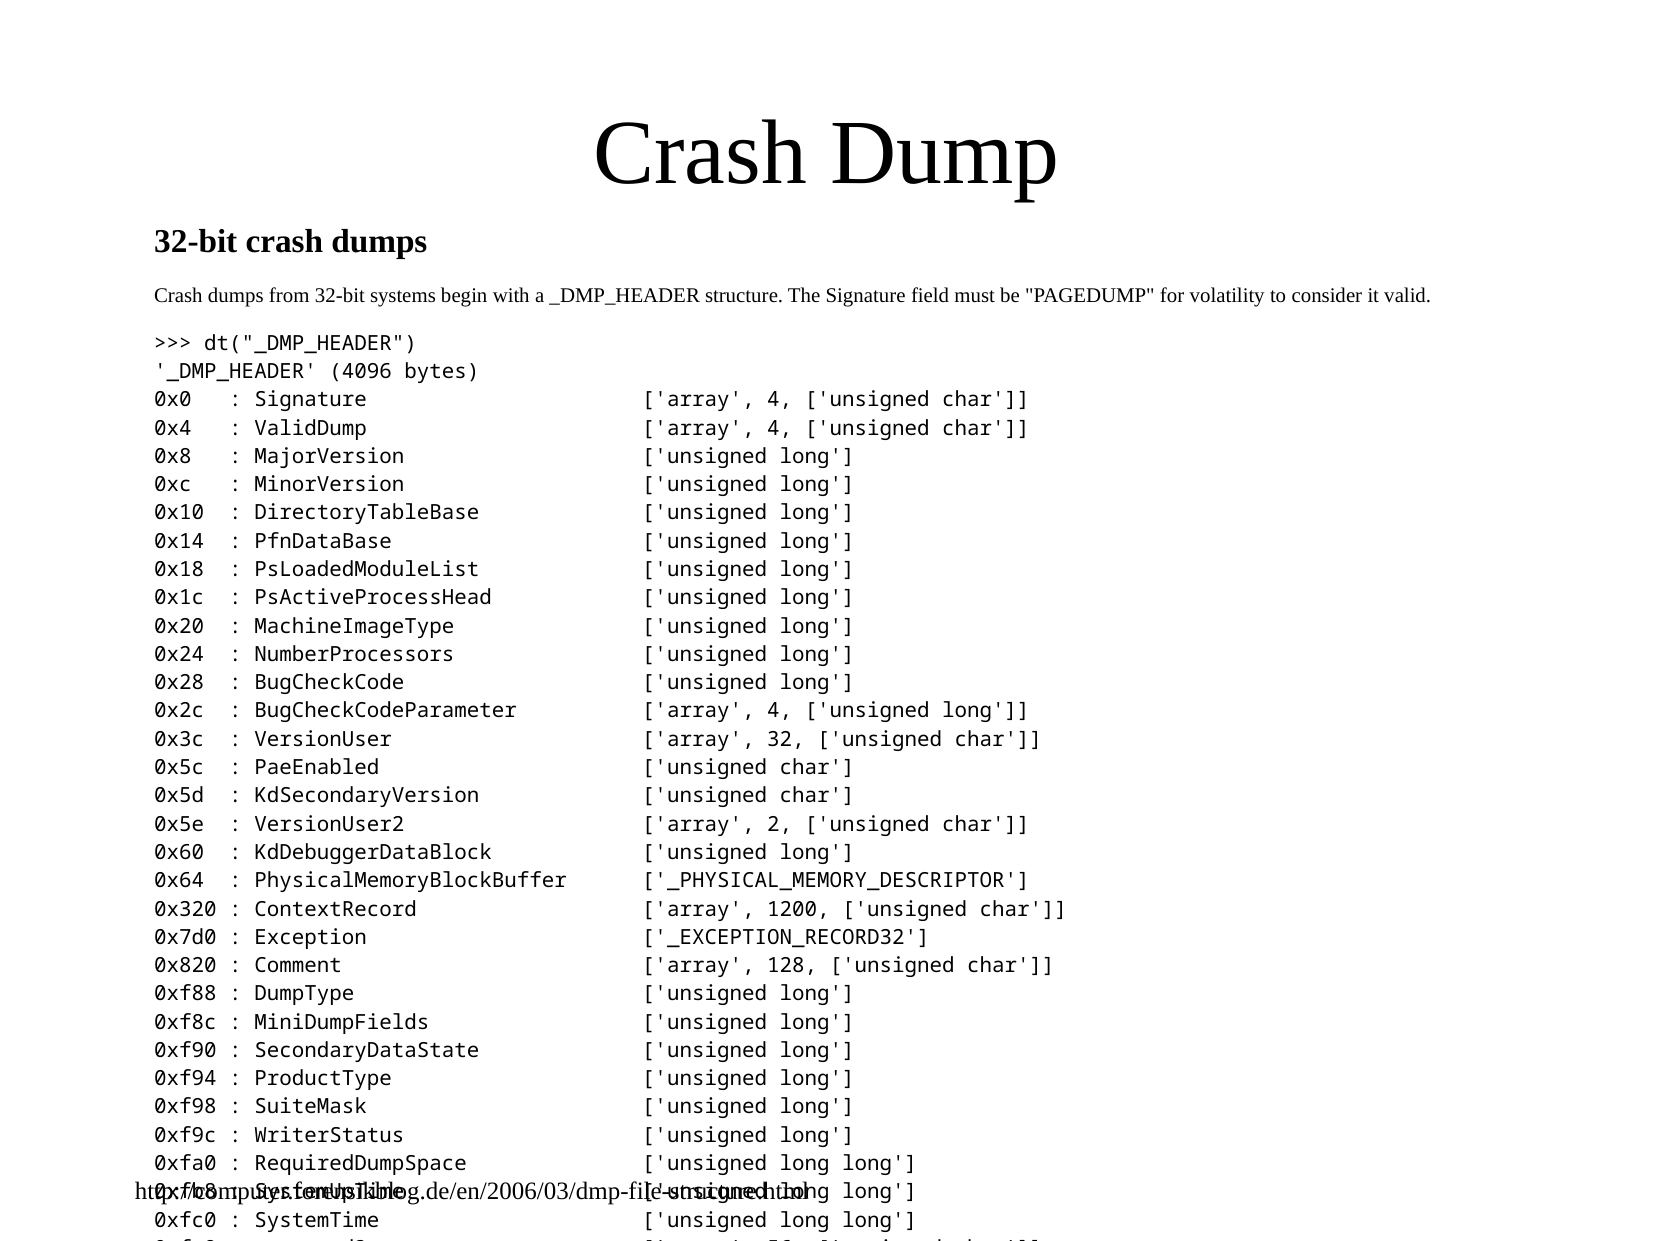

# Crash Dump
32-bit crash dumps
Crash dumps from 32-bit systems begin with a _DMP_HEADER structure. The Signature field must be "PAGEDUMP" for volatility to consider it valid.
>>> dt("_DMP_HEADER")
'_DMP_HEADER' (4096 bytes)
0x0   : Signature                      ['array', 4, ['unsigned char']]
0x4   : ValidDump                      ['array', 4, ['unsigned char']]
0x8   : MajorVersion                   ['unsigned long']
0xc   : MinorVersion                   ['unsigned long']
0x10  : DirectoryTableBase             ['unsigned long']
0x14  : PfnDataBase                    ['unsigned long']
0x18  : PsLoadedModuleList             ['unsigned long']
0x1c  : PsActiveProcessHead            ['unsigned long']
0x20  : MachineImageType               ['unsigned long']
0x24  : NumberProcessors               ['unsigned long']
0x28  : BugCheckCode                   ['unsigned long']
0x2c  : BugCheckCodeParameter          ['array', 4, ['unsigned long']]
0x3c  : VersionUser                    ['array', 32, ['unsigned char']]
0x5c  : PaeEnabled                     ['unsigned char']
0x5d  : KdSecondaryVersion             ['unsigned char']
0x5e  : VersionUser2                   ['array', 2, ['unsigned char']]
0x60  : KdDebuggerDataBlock            ['unsigned long']
0x64  : PhysicalMemoryBlockBuffer      ['_PHYSICAL_MEMORY_DESCRIPTOR']
0x320 : ContextRecord                  ['array', 1200, ['unsigned char']]
0x7d0 : Exception                      ['_EXCEPTION_RECORD32']
0x820 : Comment                        ['array', 128, ['unsigned char']]
0xf88 : DumpType                       ['unsigned long']
0xf8c : MiniDumpFields                 ['unsigned long']
0xf90 : SecondaryDataState             ['unsigned long']
0xf94 : ProductType                    ['unsigned long']
0xf98 : SuiteMask                      ['unsigned long']
0xf9c : WriterStatus                   ['unsigned long']
0xfa0 : RequiredDumpSpace              ['unsigned long long']
0xfb8 : SystemUpTime                   ['unsigned long long']
0xfc0 : SystemTime                     ['unsigned long long']
0xfc8 : reserved3                      ['array', 56, ['unsigned char']]
http://computer.forensikblog.de/en/2006/03/dmp-file-structure.html